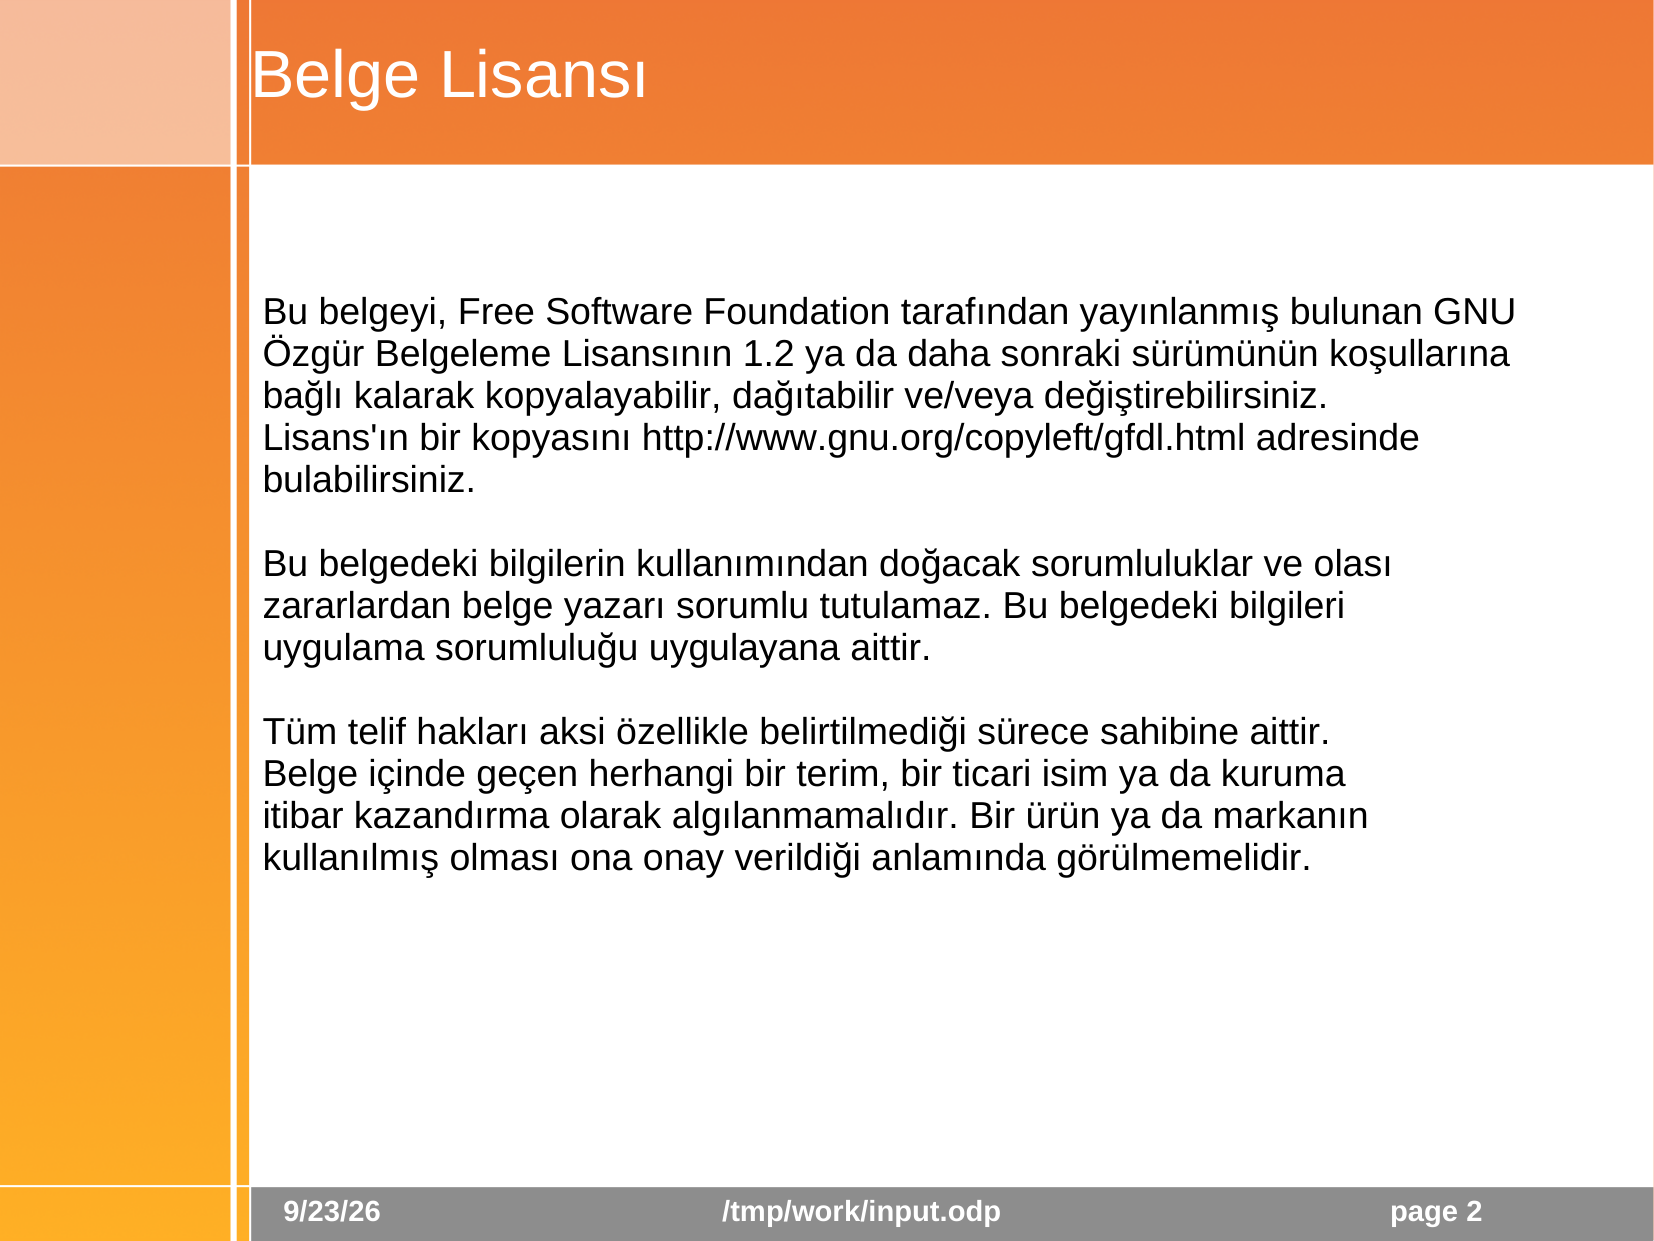

# Belge Lisansı
Bu belgeyi, Free Software Foundation tarafından yayınlanmış bulunan GNU
Özgür Belgeleme Lisansının 1.2 ya da daha sonraki sürümünün koşullarına
bağlı kalarak kopyalayabilir, dağıtabilir ve/veya değiştirebilirsiniz.
Lisans'ın bir kopyasını http://www.gnu.org/copyleft/gfdl.html adresinde
bulabilirsiniz.
Bu belgedeki bilgilerin kullanımından doğacak sorumluluklar ve olası
zararlardan belge yazarı sorumlu tutulamaz. Bu belgedeki bilgileri
uygulama sorumluluğu uygulayana aittir.
Tüm telif hakları aksi özellikle belirtilmediği sürece sahibine aittir.
Belge içinde geçen herhangi bir terim, bir ticari isim ya da kuruma
itibar kazandırma olarak algılanmamalıdır. Bir ürün ya da markanın
kullanılmış olması ona onay verildiği anlamında görülmemelidir.